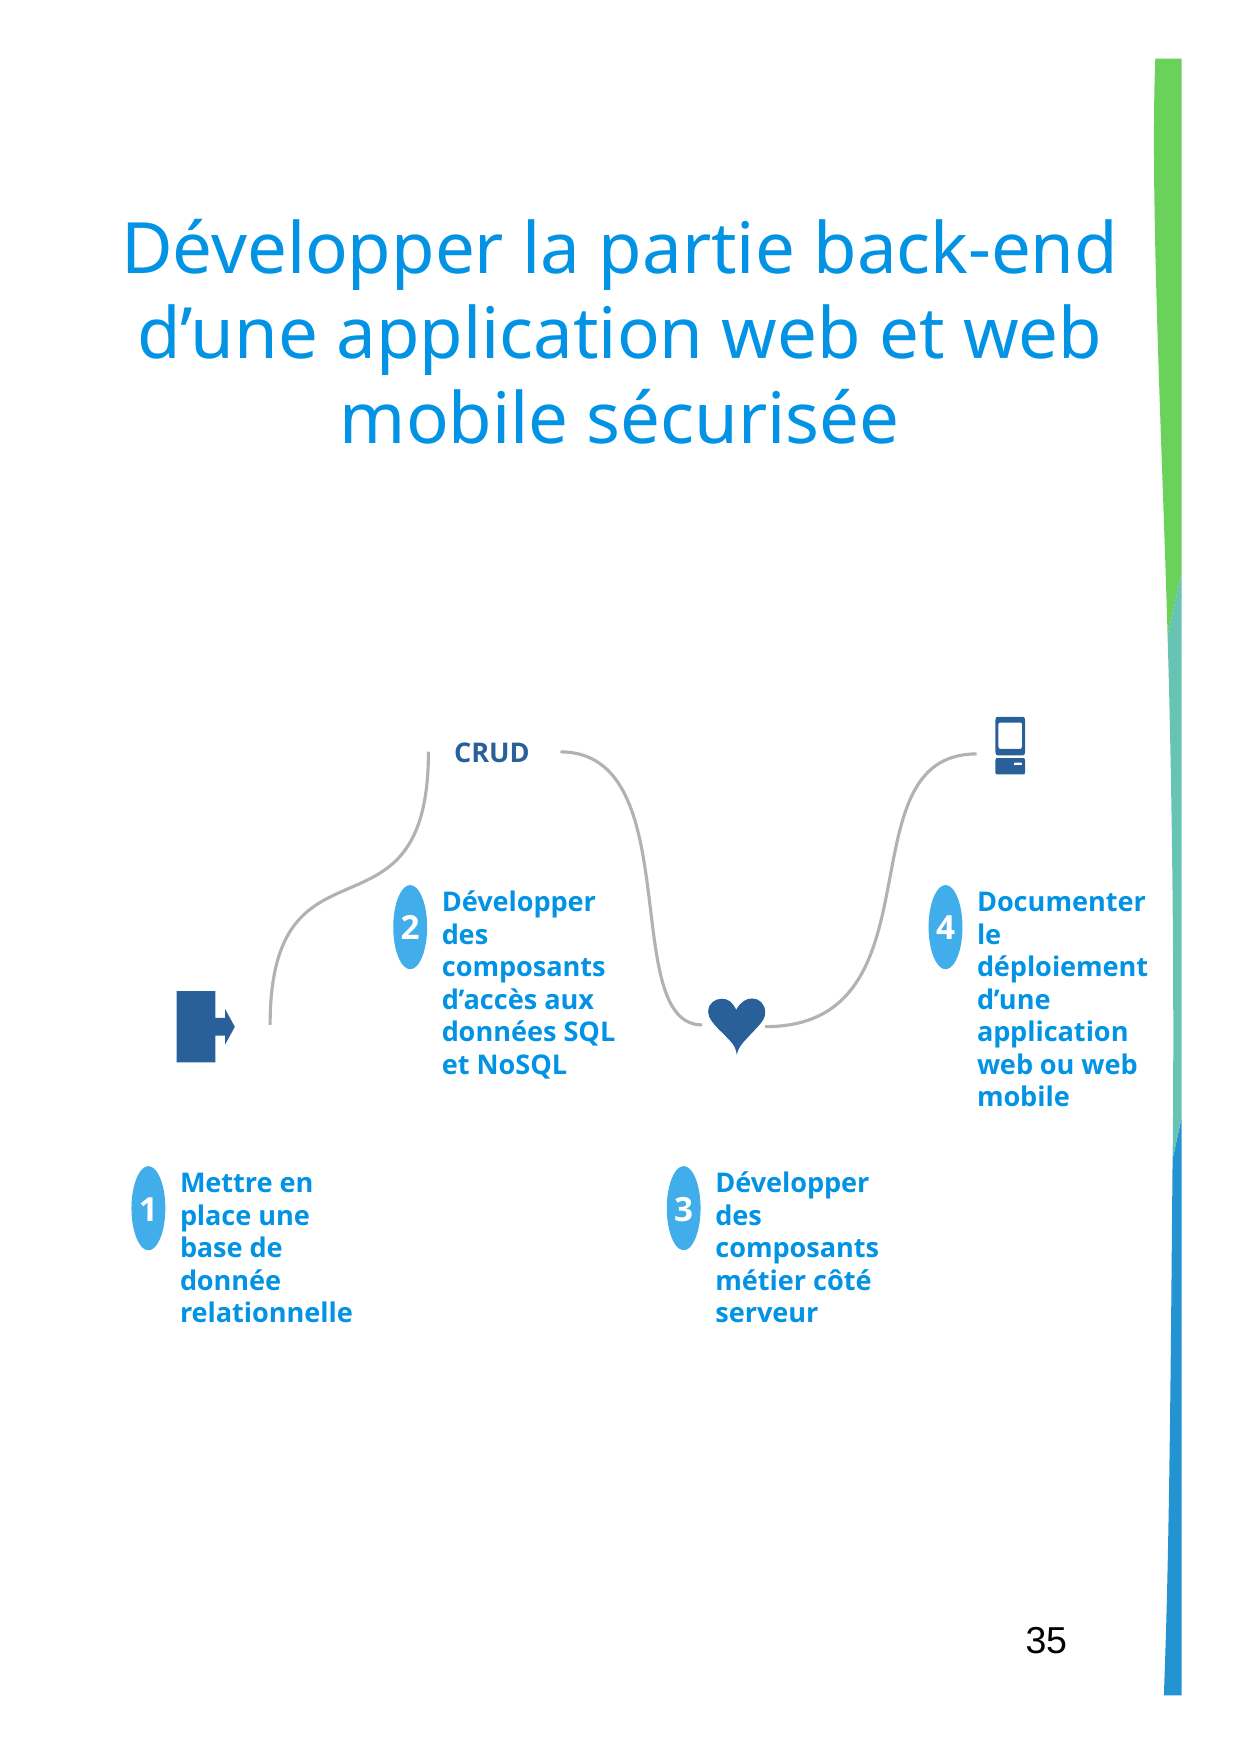

Développer la partie back-end d’une application web et web mobile sécurisée
CRUD
Développer des composants d’accès aux données SQL et NoSQL
Documenter le déploiement d’une application web ou web mobile
2
4
Mettre en place une base de donnée relationnelle
Développer des composants métier côté serveur
3
1